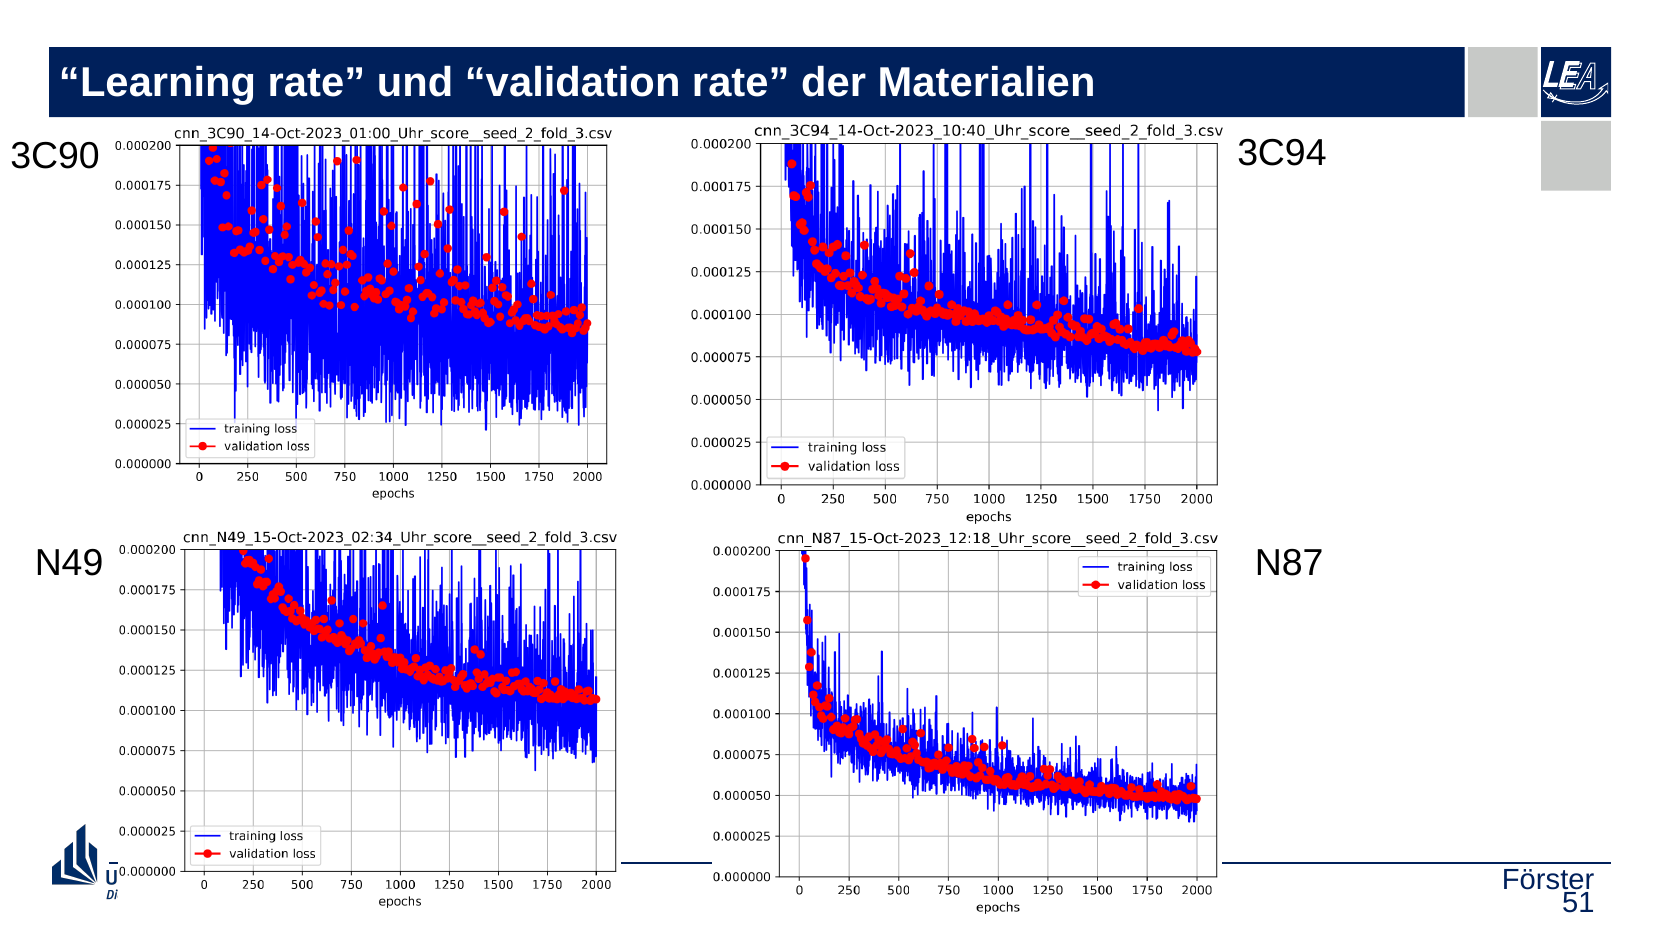

# “Learning rate” und “validation rate” der Materialien
3C94
3C90
N49
N87
Förster
51